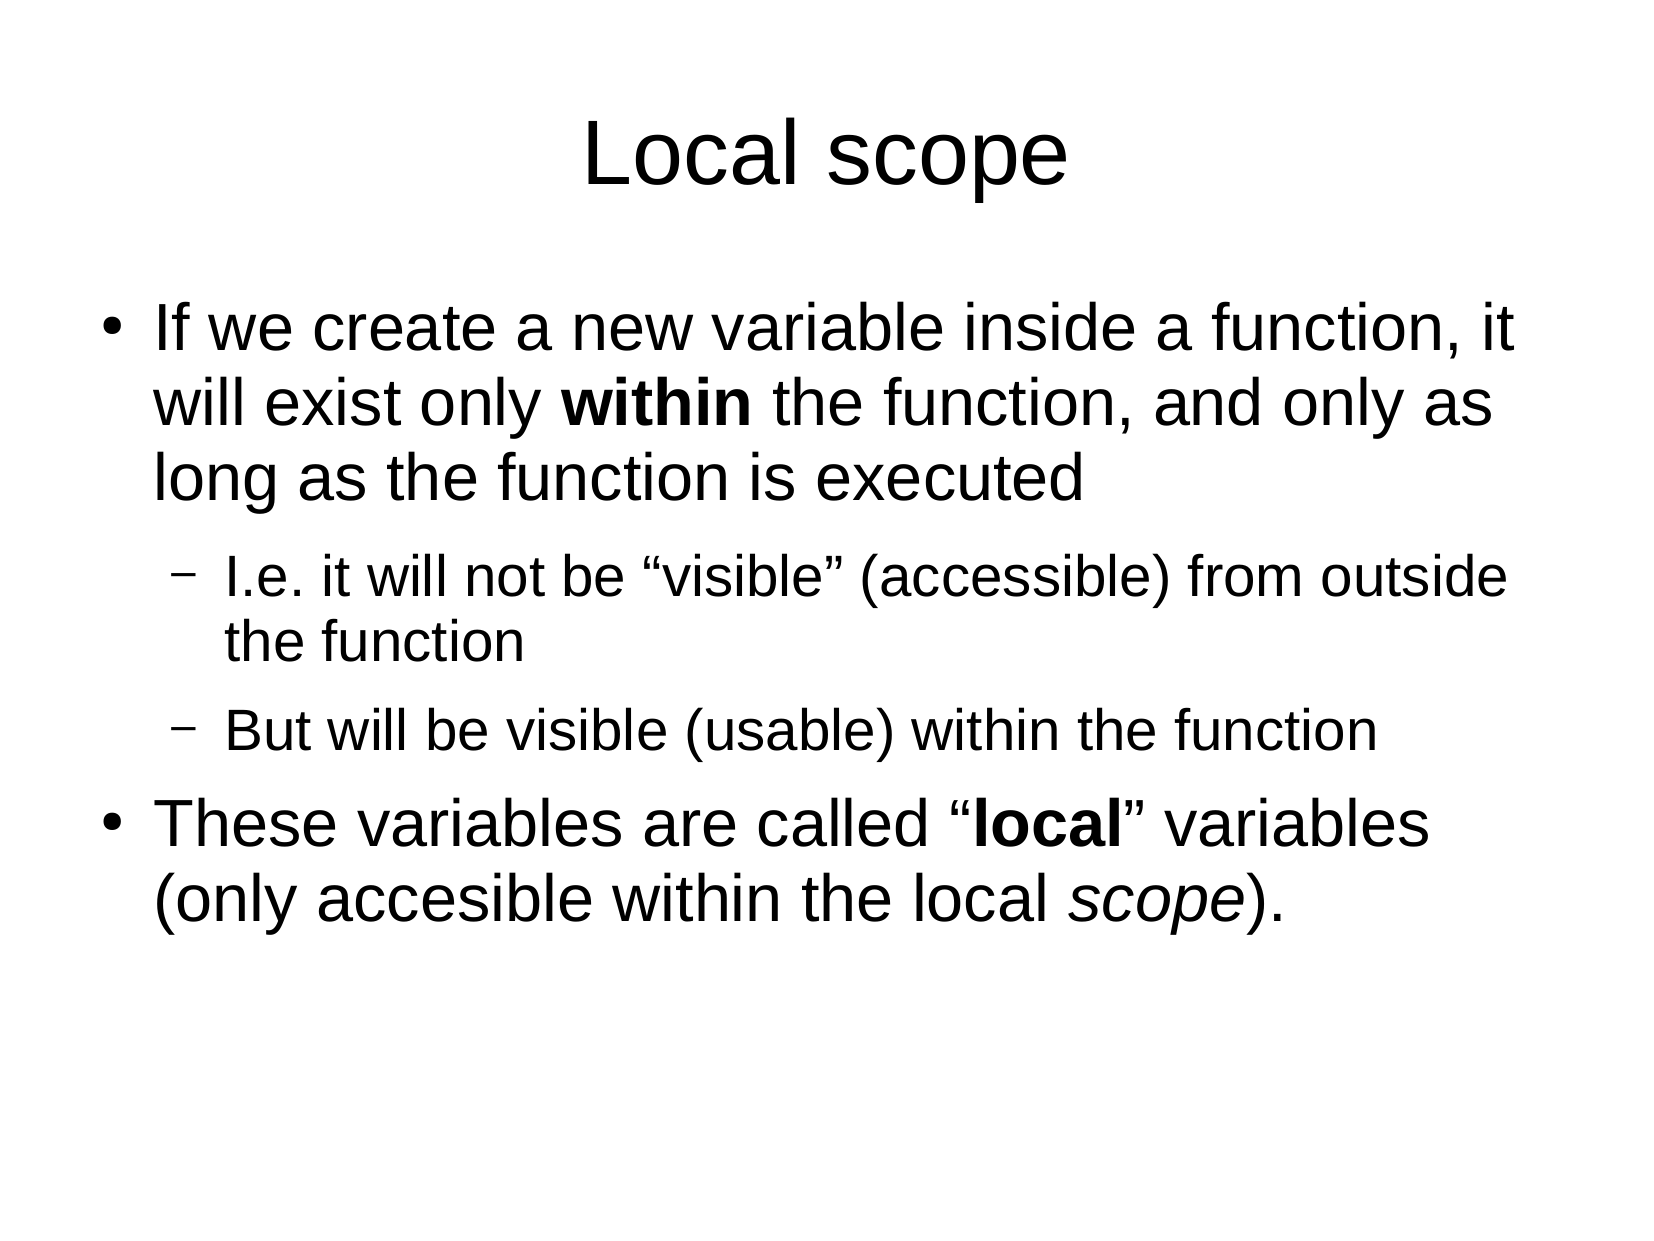

# Local scope
If we create a new variable inside a function, it will exist only within the function, and only as long as the function is executed
I.e. it will not be “visible” (accessible) from outside the function
But will be visible (usable) within the function
These variables are called “local” variables (only accesible within the local scope).